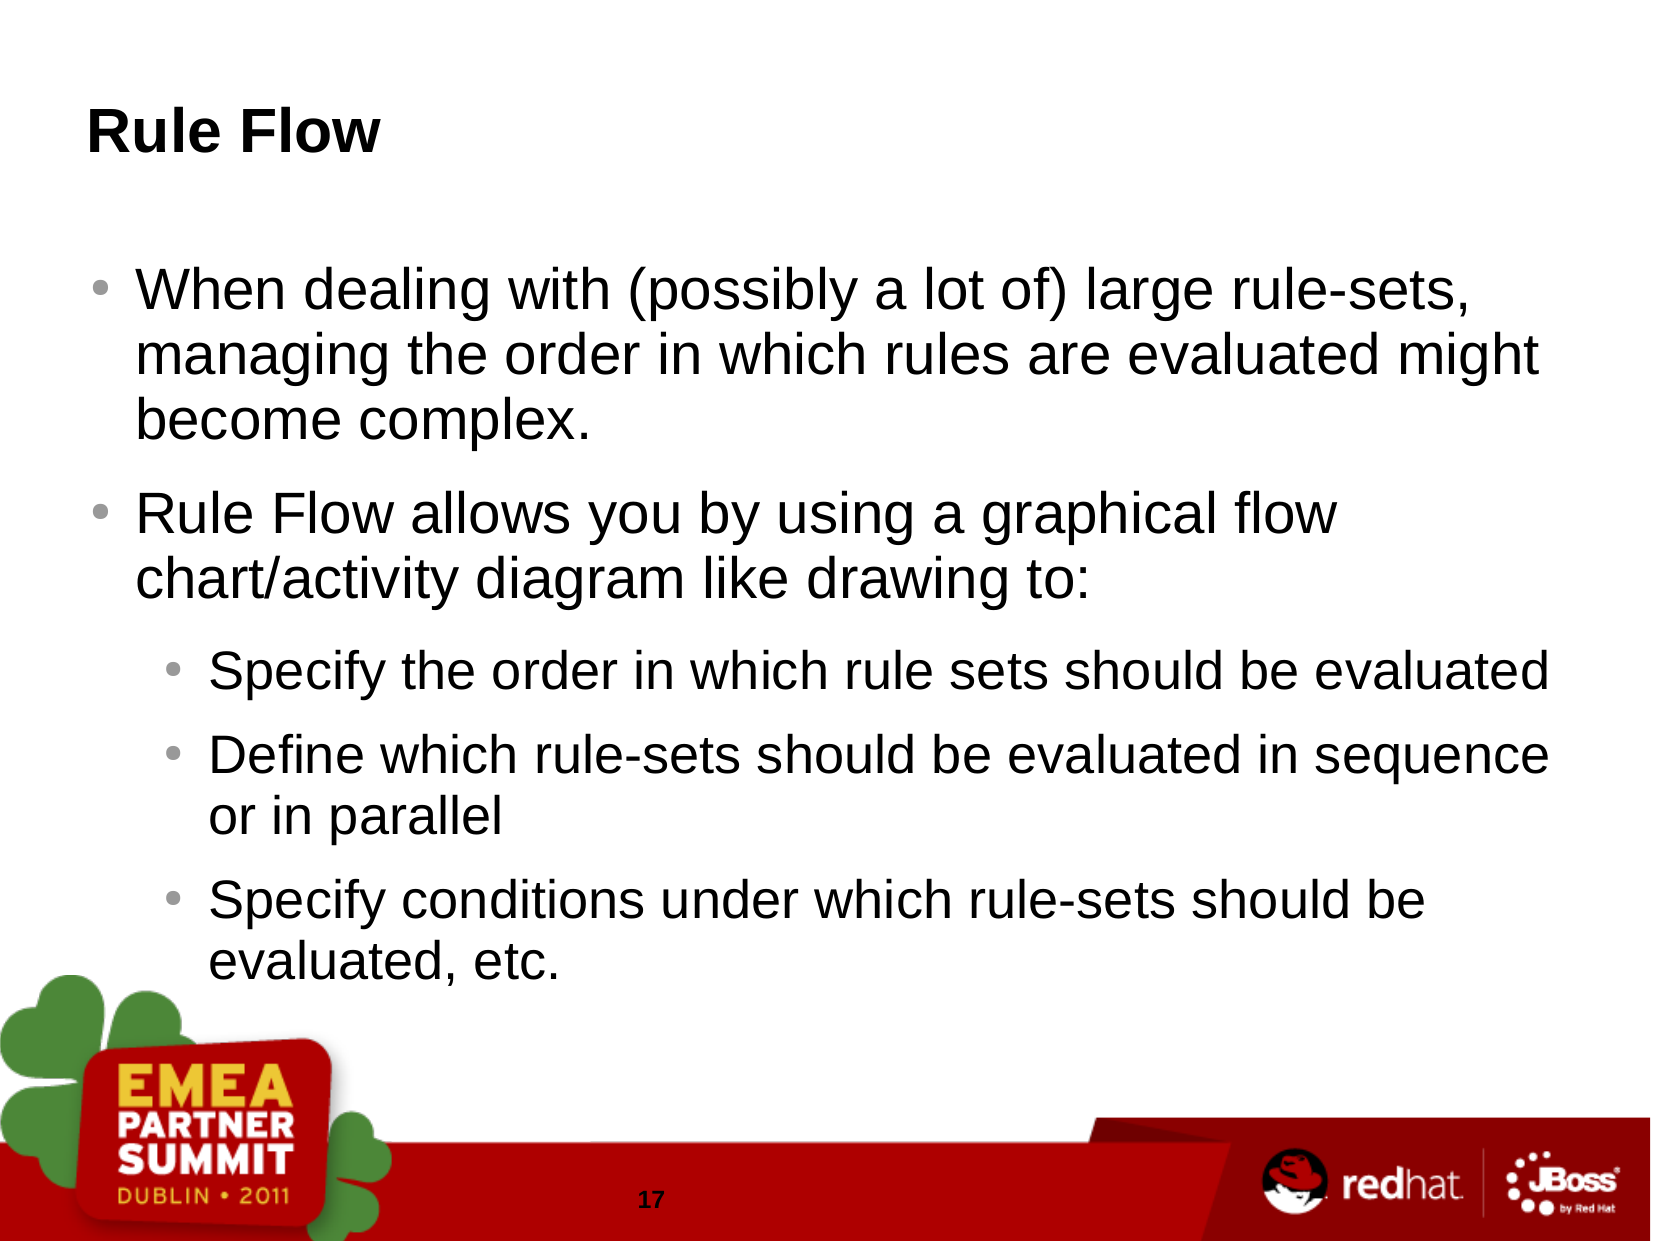

# Rule Flow
When dealing with (possibly a lot of) large rule-sets, managing the order in which rules are evaluated might become complex.
Rule Flow allows you by using a graphical flow chart/activity diagram like drawing to:
Specify the order in which rule sets should be evaluated
Define which rule-sets should be evaluated in sequence or in parallel
Specify conditions under which rule-sets should be evaluated, etc.